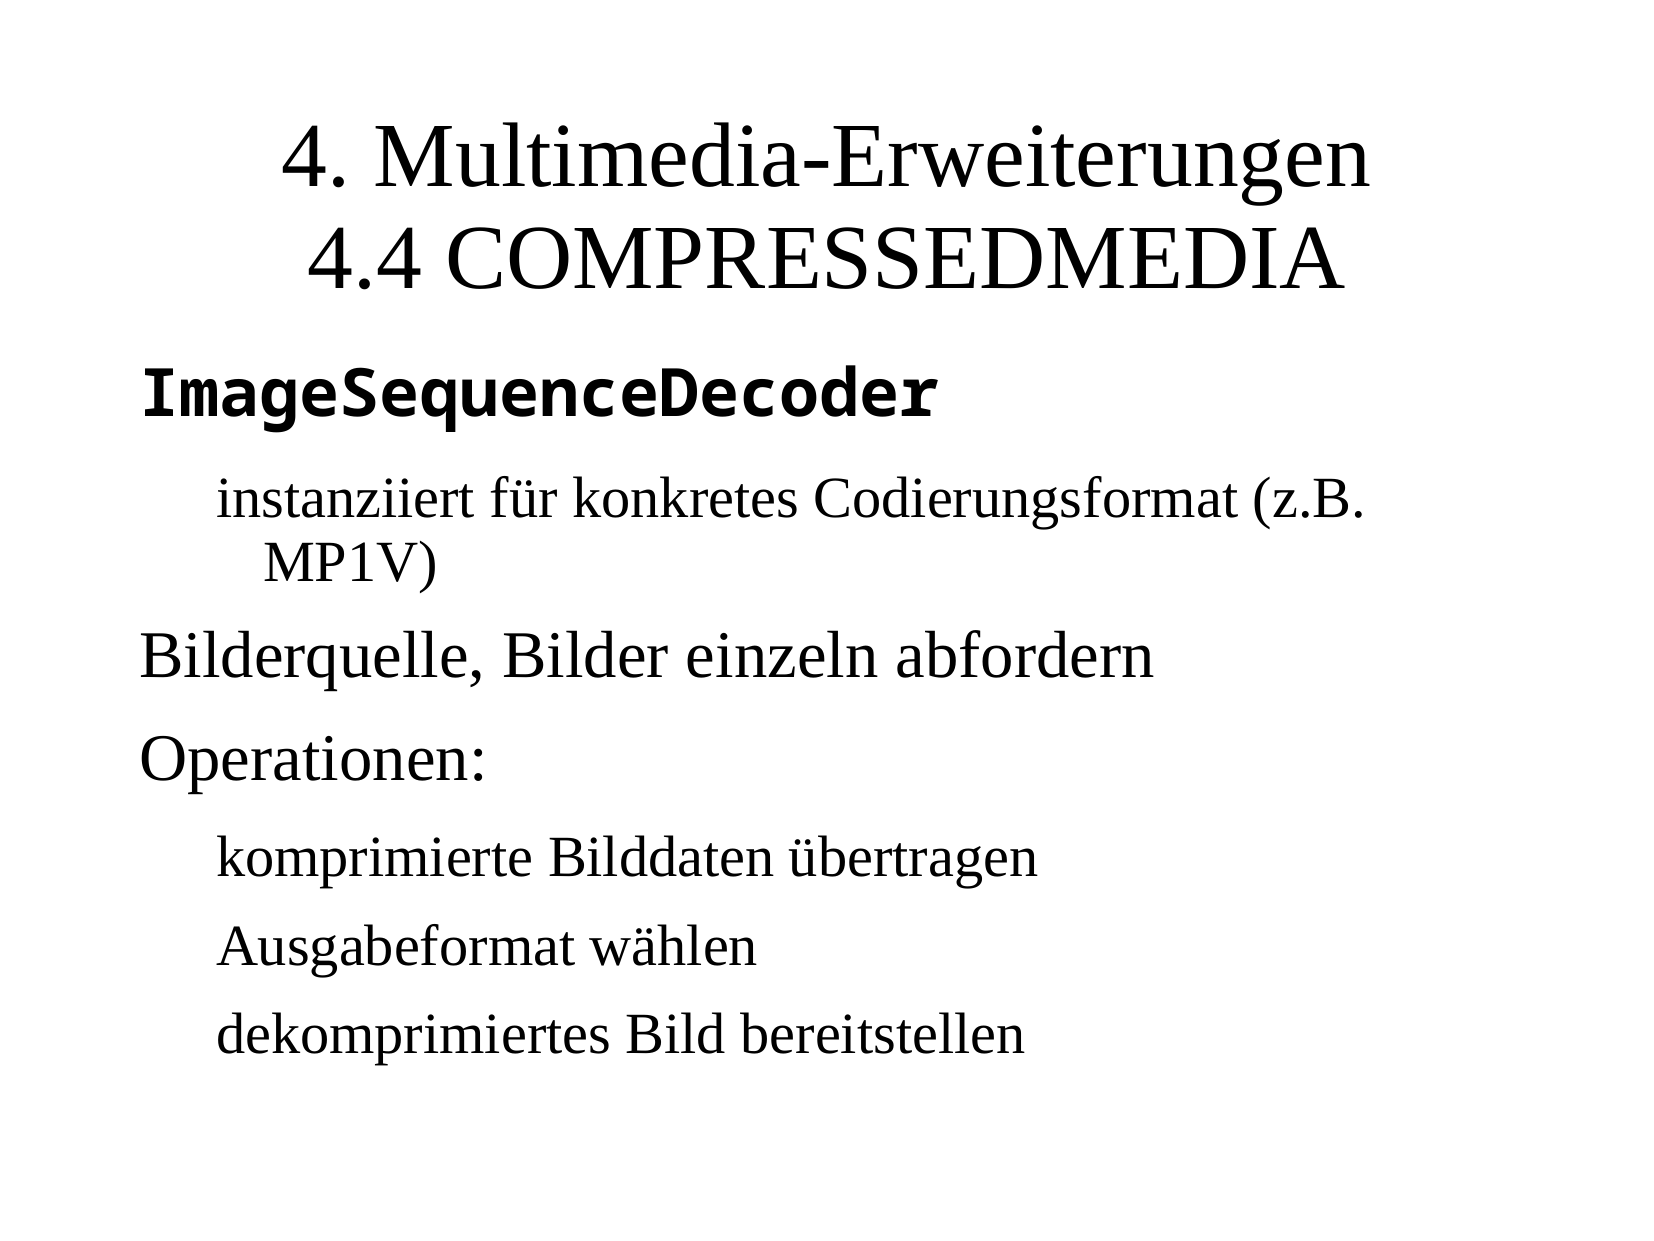

# 4. Multimedia-Erweiterungen 4.4 COMPRESSEDMEDIA
ImageSequenceDecoder
instanziiert für konkretes Codierungsformat (z.B. MP1V)
Bilderquelle, Bilder einzeln abfordern
Operationen:
komprimierte Bilddaten übertragen
Ausgabeformat wählen
dekomprimiertes Bild bereitstellen